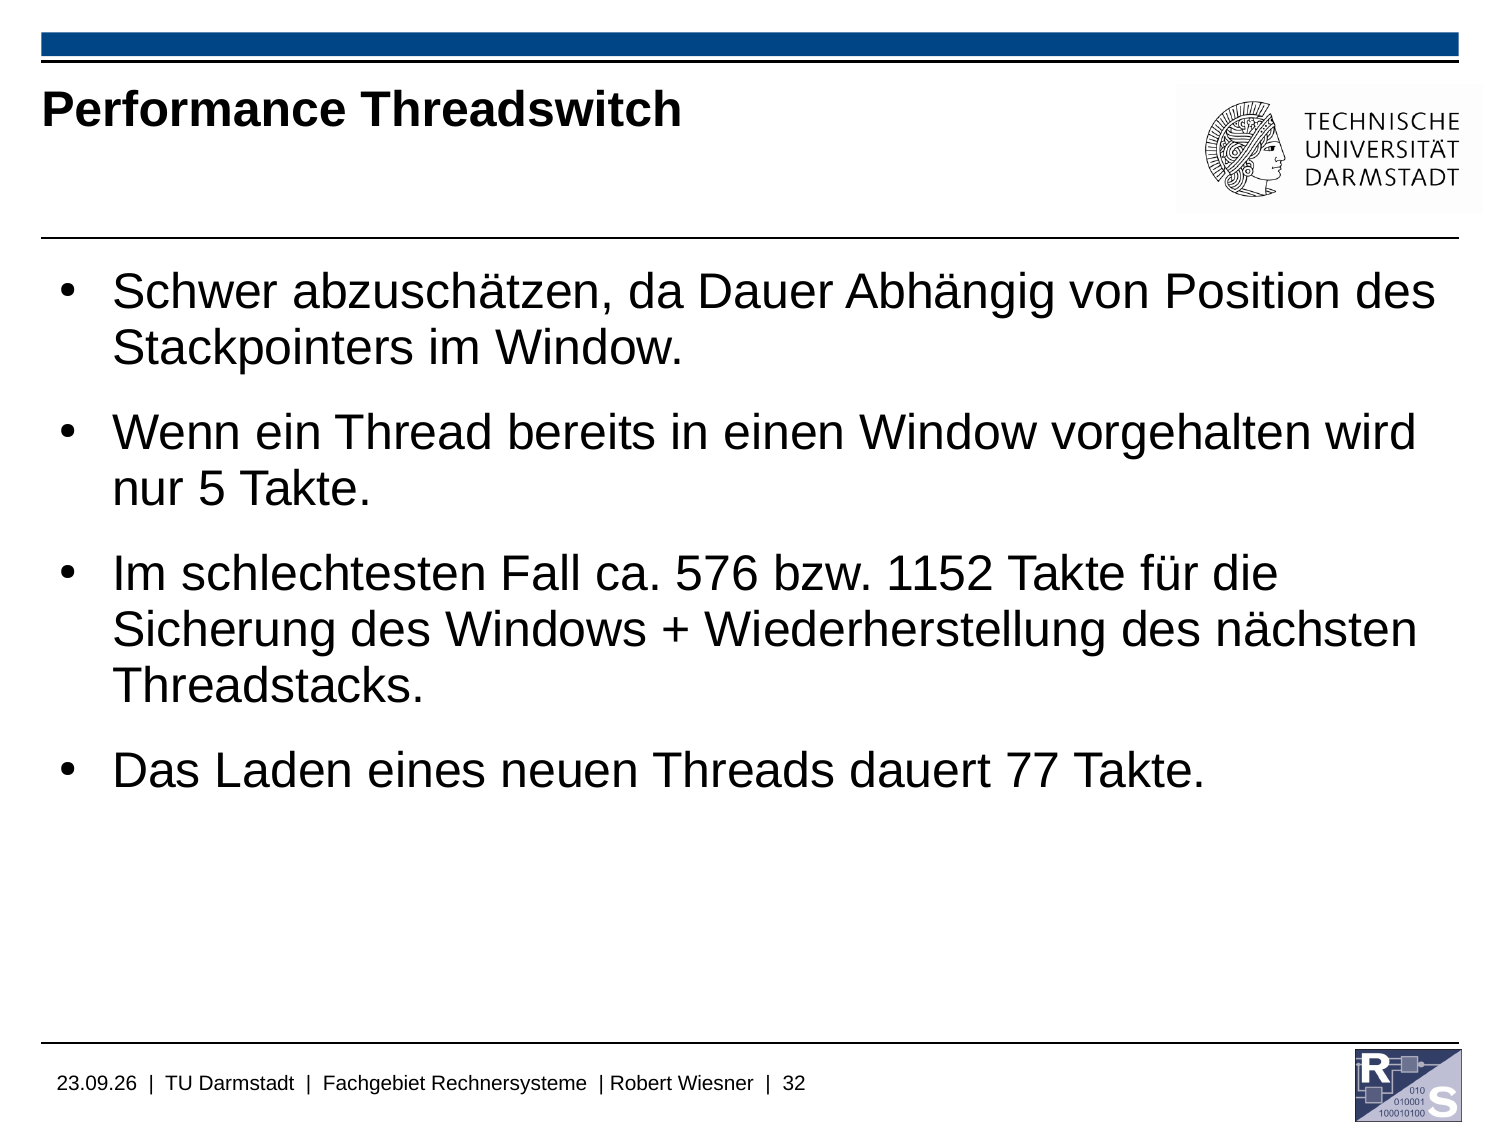

# Performance Threadswitch
Schwer abzuschätzen, da Dauer Abhängig von Position des Stackpointers im Window.
Wenn ein Thread bereits in einen Window vorgehalten wird nur 5 Takte.
Im schlechtesten Fall ca. 576 bzw. 1152 Takte für die Sicherung des Windows + Wiederherstellung des nächsten Threadstacks.
Das Laden eines neuen Threads dauert 77 Takte.